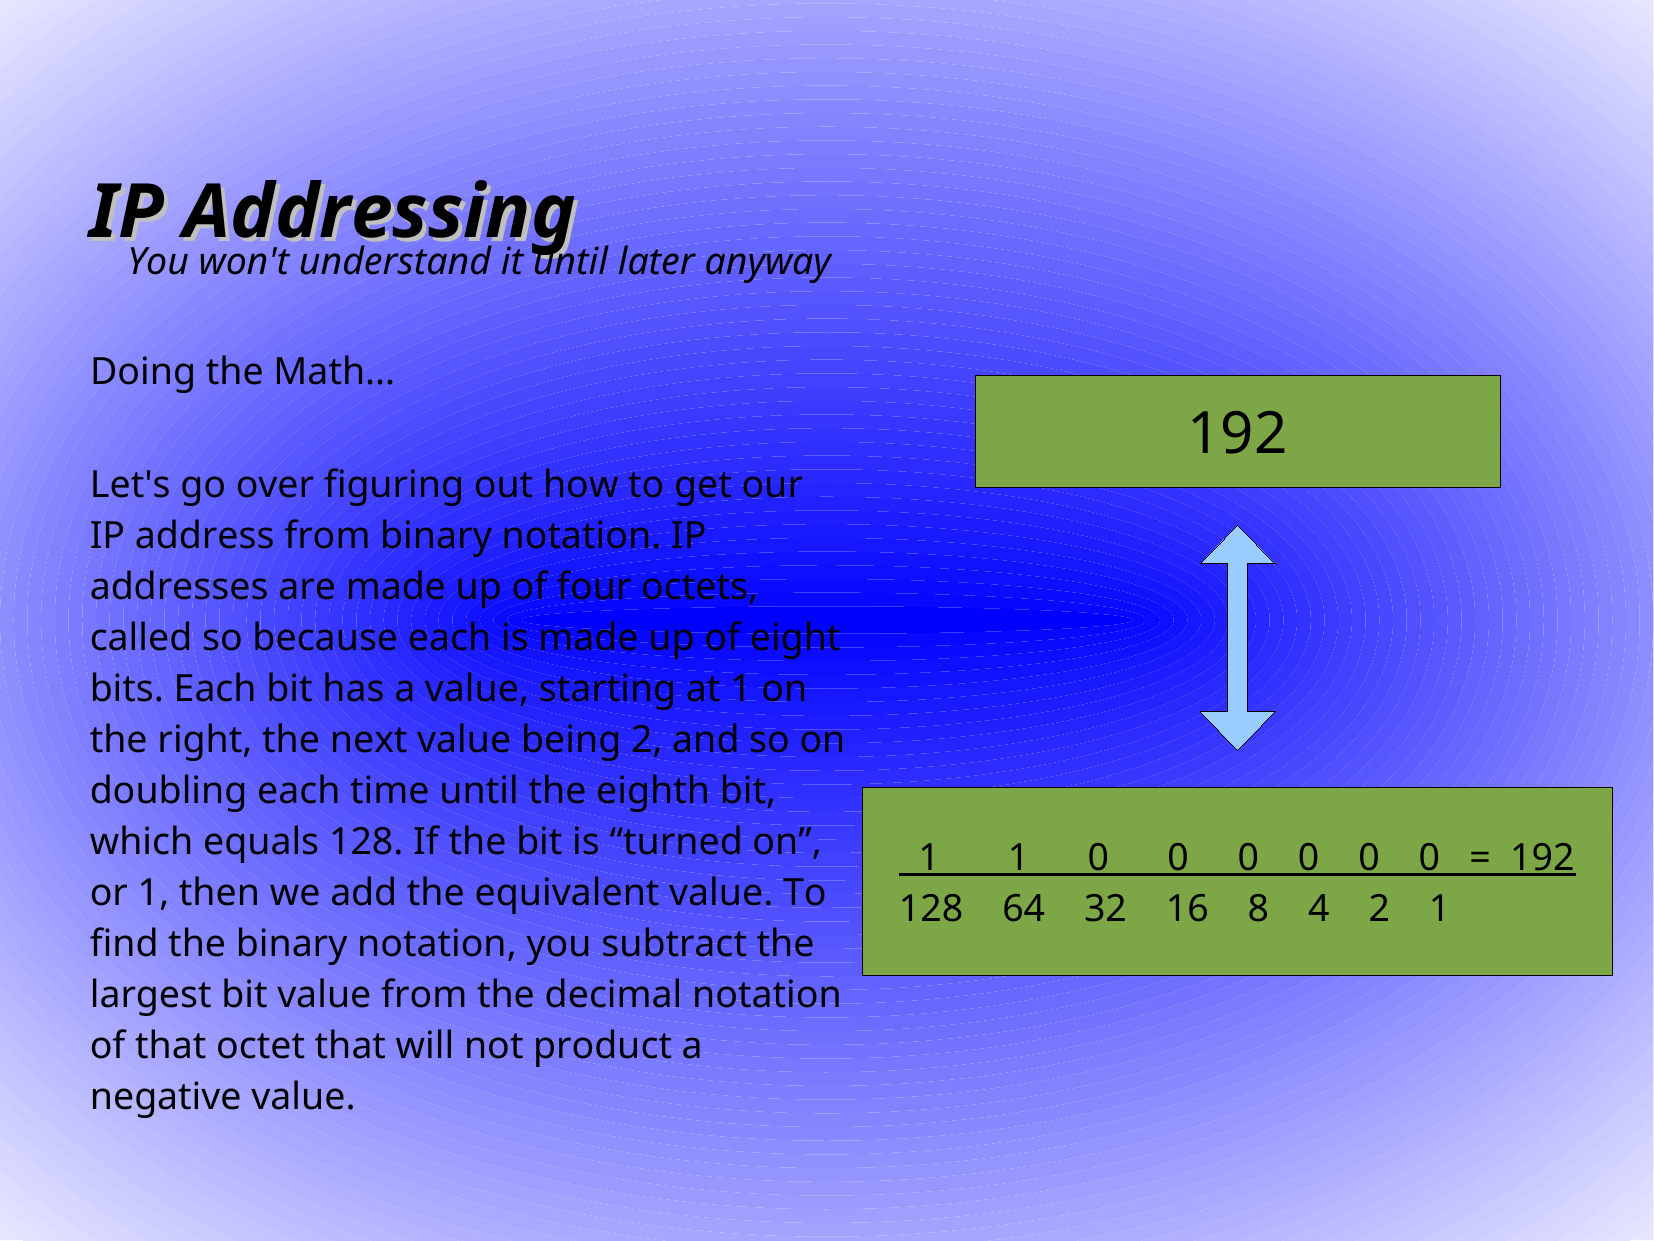

IP Addressing
You won't understand it until later anyway
Doing the Math...
192
Let's go over figuring out how to get our IP address from binary notation. IP addresses are made up of four octets, called so because each is made up of eight bits. Each bit has a value, starting at 1 on the right, the next value being 2, and so on doubling each time until the eighth bit, which equals 128. If the bit is “turned on”, or 1, then we add the equivalent value. To find the binary notation, you subtract the largest bit value from the decimal notation of that octet that will not product a negative value.
 1 1 0 0 0 0 0 0 = 192
128 64 32 16 8 4 2 1